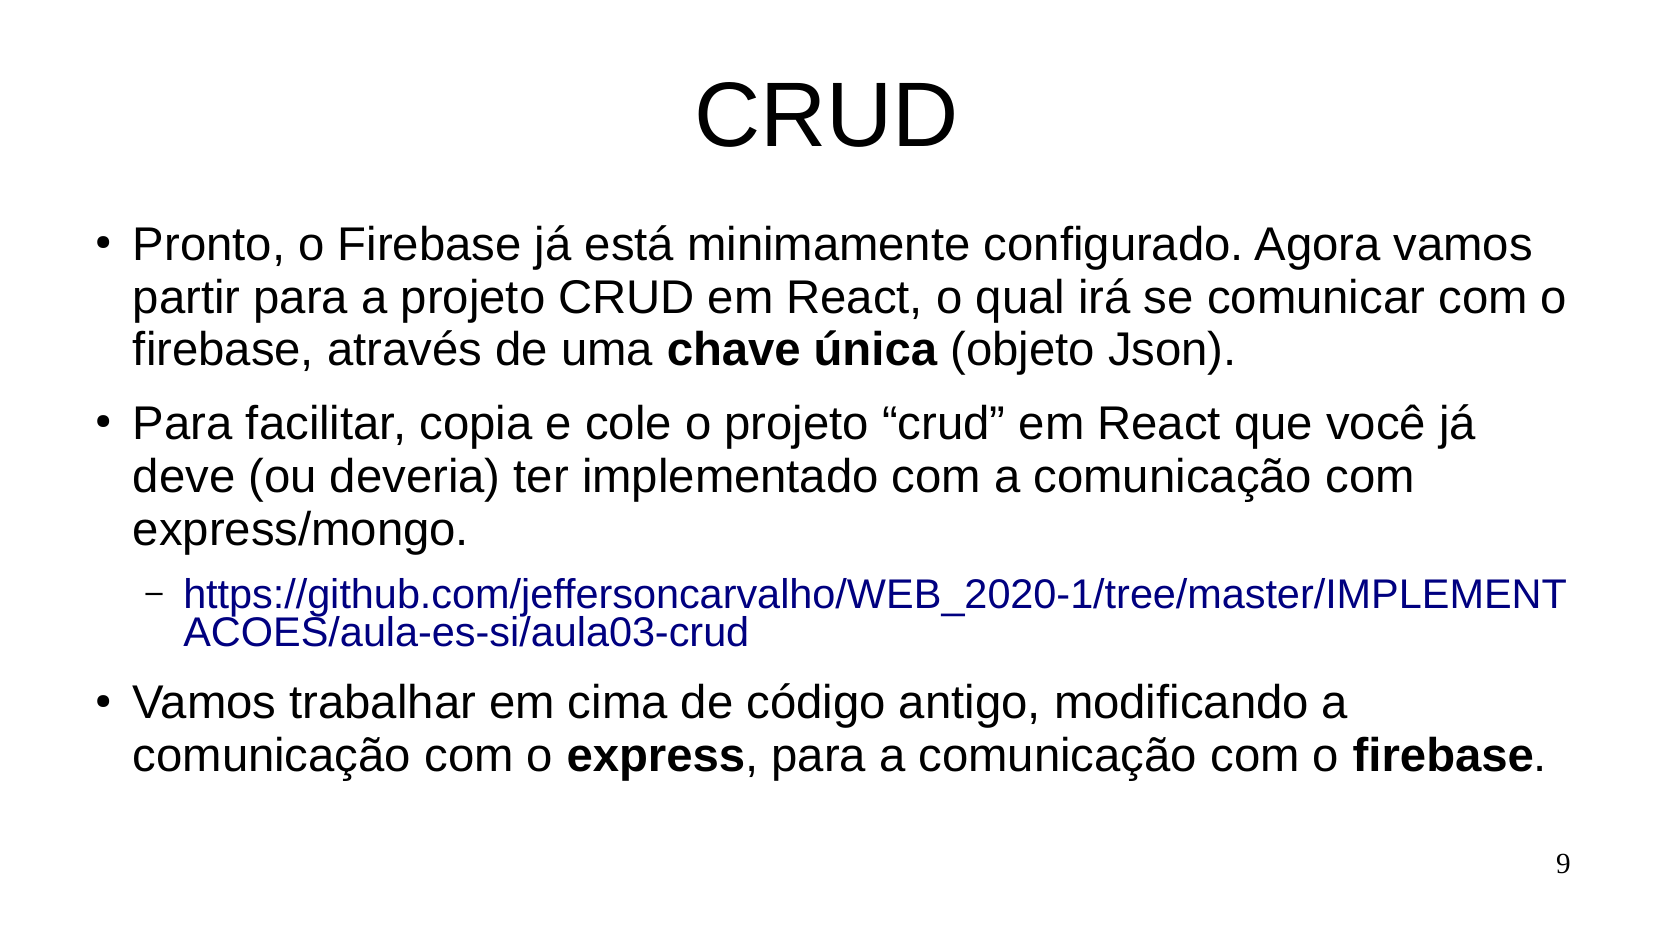

# CRUD
Pronto, o Firebase já está minimamente configurado. Agora vamos partir para a projeto CRUD em React, o qual irá se comunicar com o firebase, através de uma chave única (objeto Json).
Para facilitar, copia e cole o projeto “crud” em React que você já deve (ou deveria) ter implementado com a comunicação com express/mongo.
https://github.com/jeffersoncarvalho/WEB_2020-1/tree/master/IMPLEMENTACOES/aula-es-si/aula03-crud
Vamos trabalhar em cima de código antigo, modificando a comunicação com o express, para a comunicação com o firebase.
9